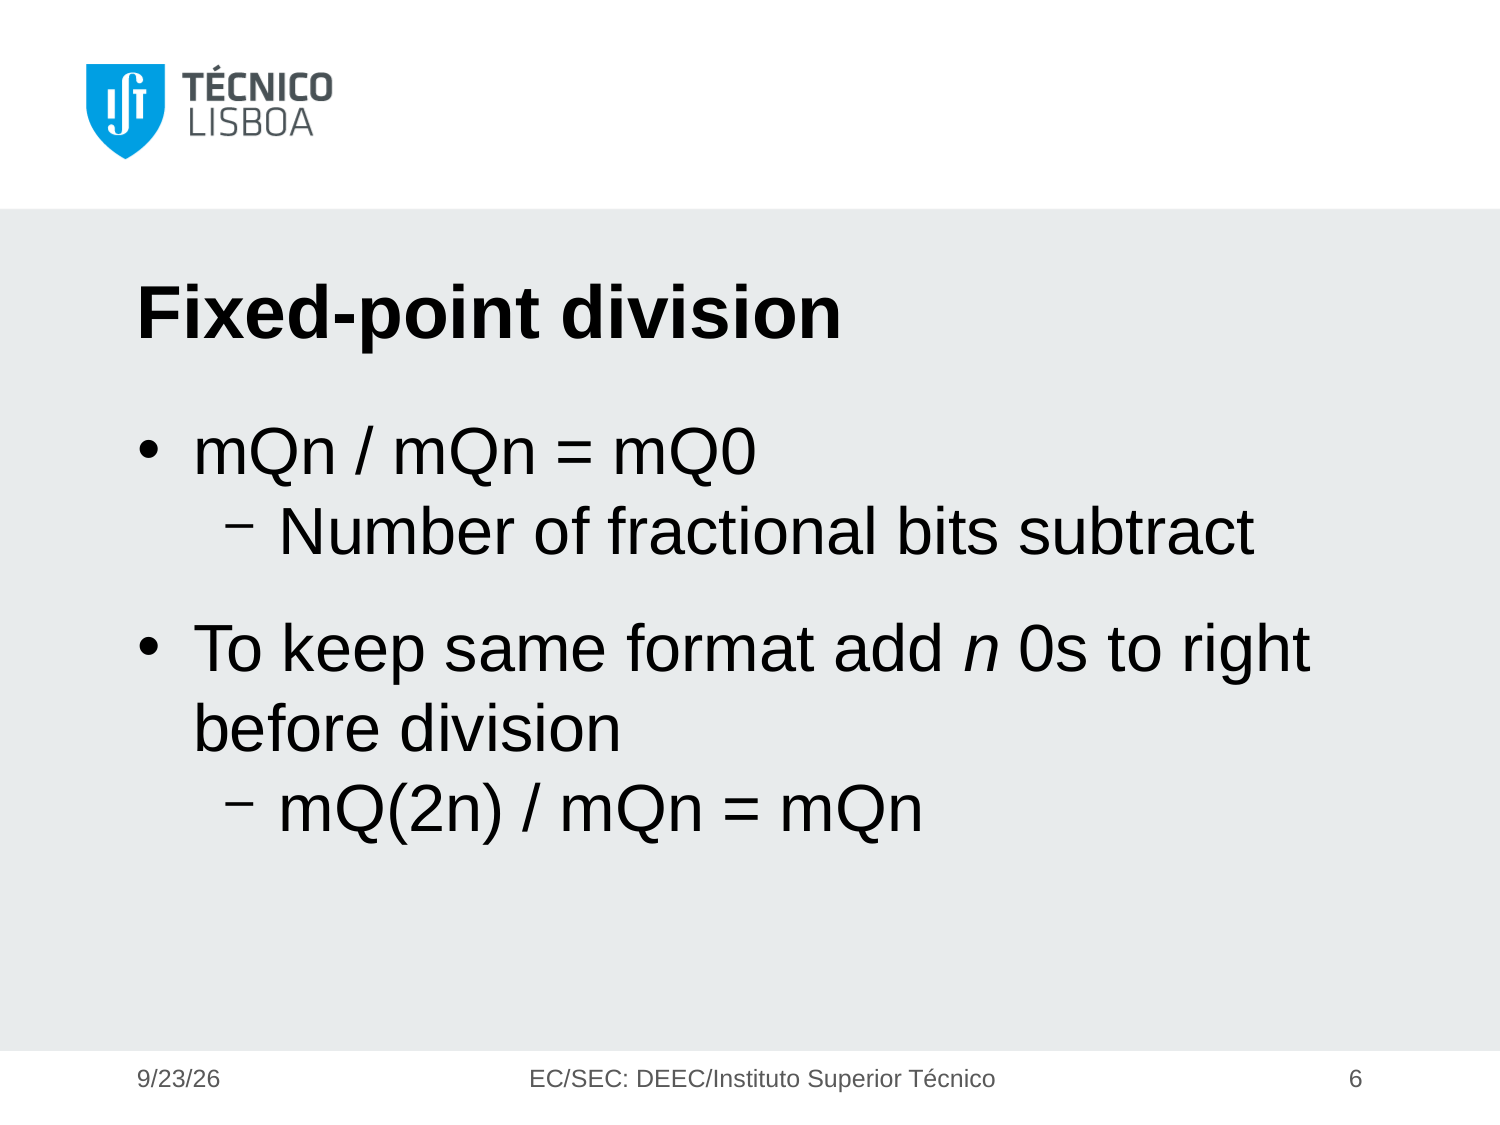

# Fixed-point division
mQn / mQn = mQ0
Number of fractional bits subtract
To keep same format add n 0s to right before division
mQ(2n) / mQn = mQn
EC/SEC: DEEC/Instituto Superior Técnico